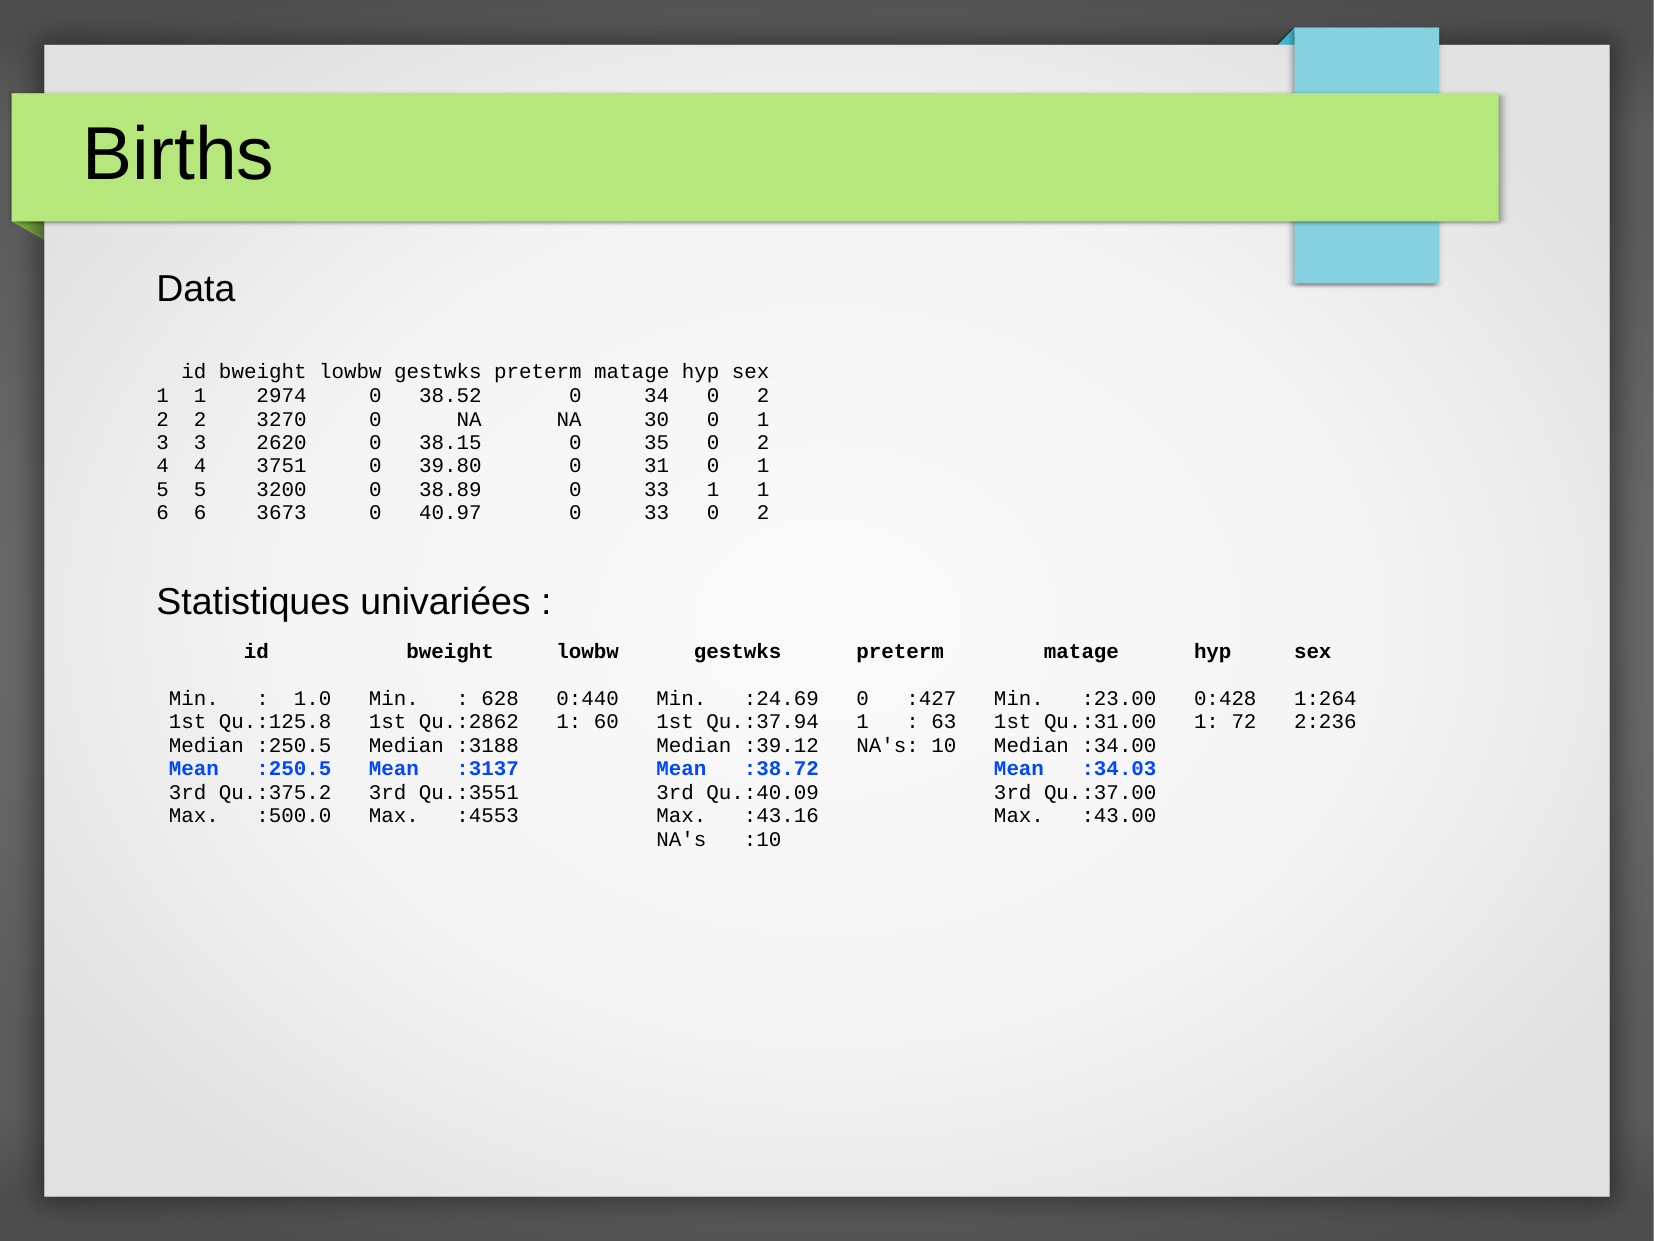

# Births
Data
 id bweight lowbw gestwks preterm matage hyp sex
1 1 2974 0 38.52 0 34 0 2
2 2 3270 0 NA NA 30 0 1
3 3 2620 0 38.15 0 35 0 2
4 4 3751 0 39.80 0 31 0 1
5 5 3200 0 38.89 0 33 1 1
6 6 3673 0 40.97 0 33 0 2
Statistiques univariées :
 id bweight lowbw gestwks preterm matage hyp sex
 Min. : 1.0 Min. : 628 0:440 Min. :24.69 0 :427 Min. :23.00 0:428 1:264
 1st Qu.:125.8 1st Qu.:2862 1: 60 1st Qu.:37.94 1 : 63 1st Qu.:31.00 1: 72 2:236
 Median :250.5 Median :3188 Median :39.12 NA's: 10 Median :34.00
 Mean :250.5 Mean :3137 Mean :38.72 Mean :34.03
 3rd Qu.:375.2 3rd Qu.:3551 3rd Qu.:40.09 3rd Qu.:37.00
 Max. :500.0 Max. :4553 Max. :43.16 Max. :43.00
 NA's :10